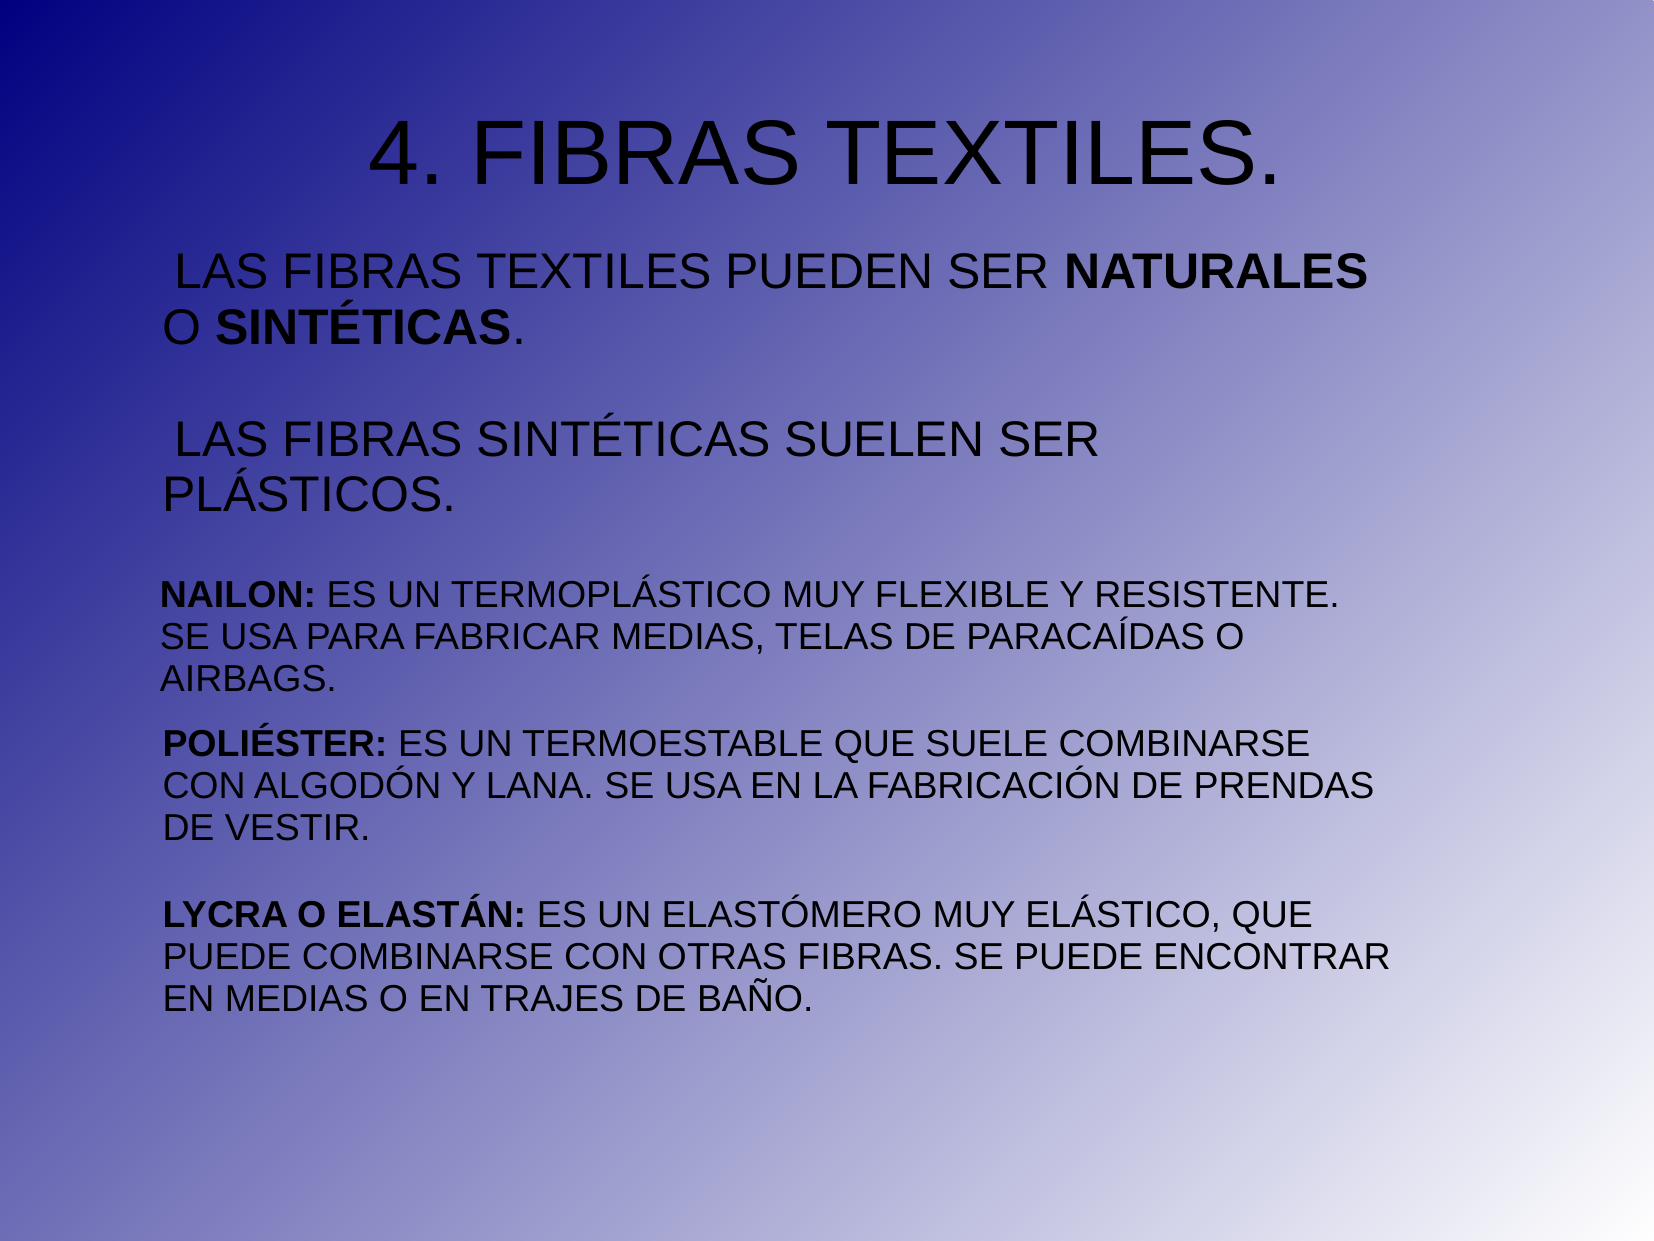

# 4. FIBRAS TEXTILES.
LAS FIBRAS TEXTILES PUEDEN SER NATURALES O SINTÉTICAS.
LAS FIBRAS SINTÉTICAS SUELEN SER PLÁSTICOS.
NAILON: ES UN TERMOPLÁSTICO MUY FLEXIBLE Y RESISTENTE. SE USA PARA FABRICAR MEDIAS, TELAS DE PARACAÍDAS O AIRBAGS.
POLIÉSTER: ES UN TERMOESTABLE QUE SUELE COMBINARSE CON ALGODÓN Y LANA. SE USA EN LA FABRICACIÓN DE PRENDAS DE VESTIR.
LYCRA O ELASTÁN: ES UN ELASTÓMERO MUY ELÁSTICO, QUE PUEDE COMBINARSE CON OTRAS FIBRAS. SE PUEDE ENCONTRAR EN MEDIAS O EN TRAJES DE BAÑO.